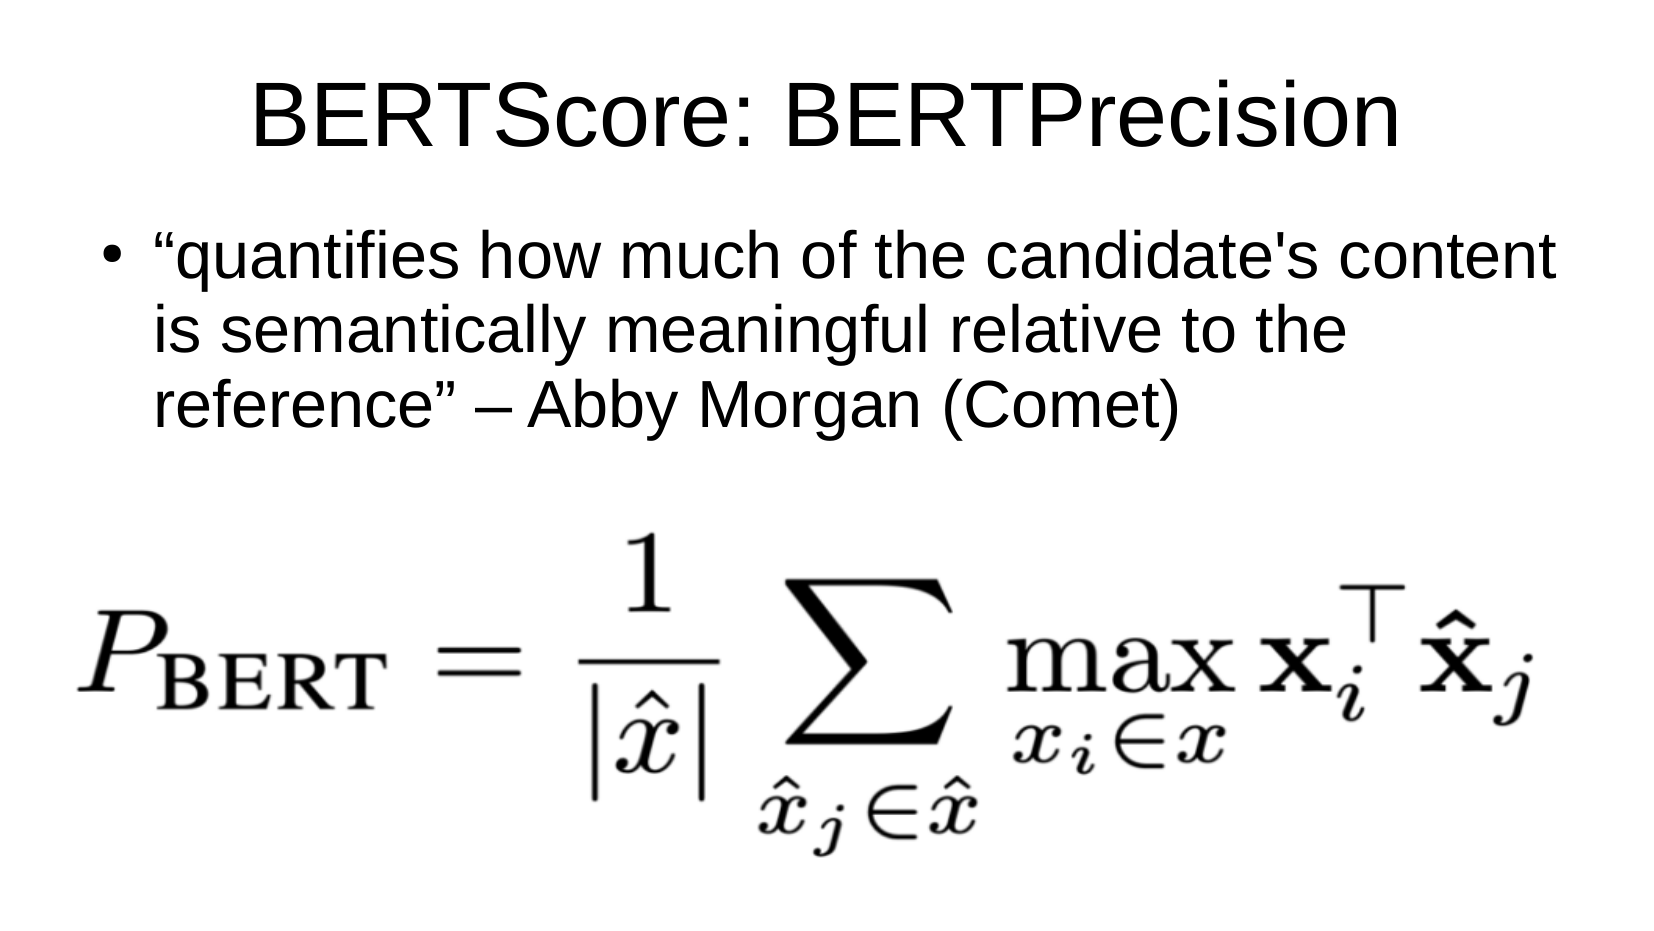

# BERTScore: BERTPrecision
“quantifies how much of the candidate's content is semantically meaningful relative to the reference” – Abby Morgan (Comet)